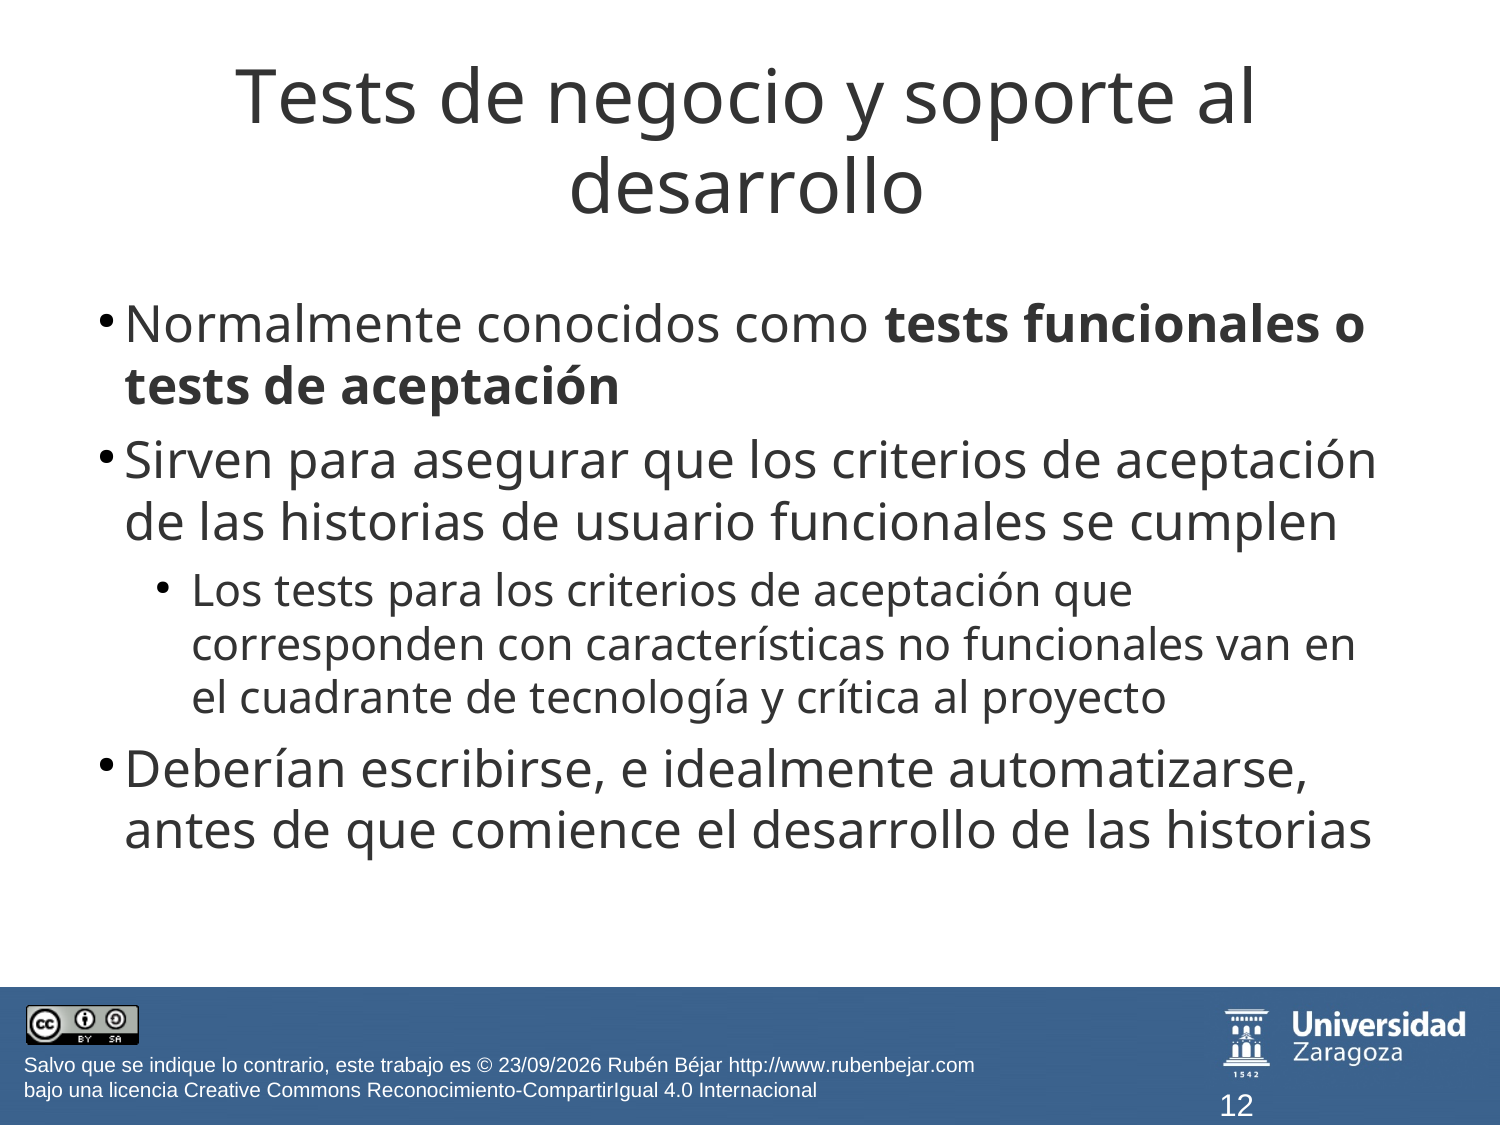

# Tests de negocio y soporte al desarrollo
Normalmente conocidos como tests funcionales o tests de aceptación
Sirven para asegurar que los criterios de aceptación de las historias de usuario funcionales se cumplen
Los tests para los criterios de aceptación que corresponden con características no funcionales van en el cuadrante de tecnología y crítica al proyecto
Deberían escribirse, e idealmente automatizarse, antes de que comience el desarrollo de las historias